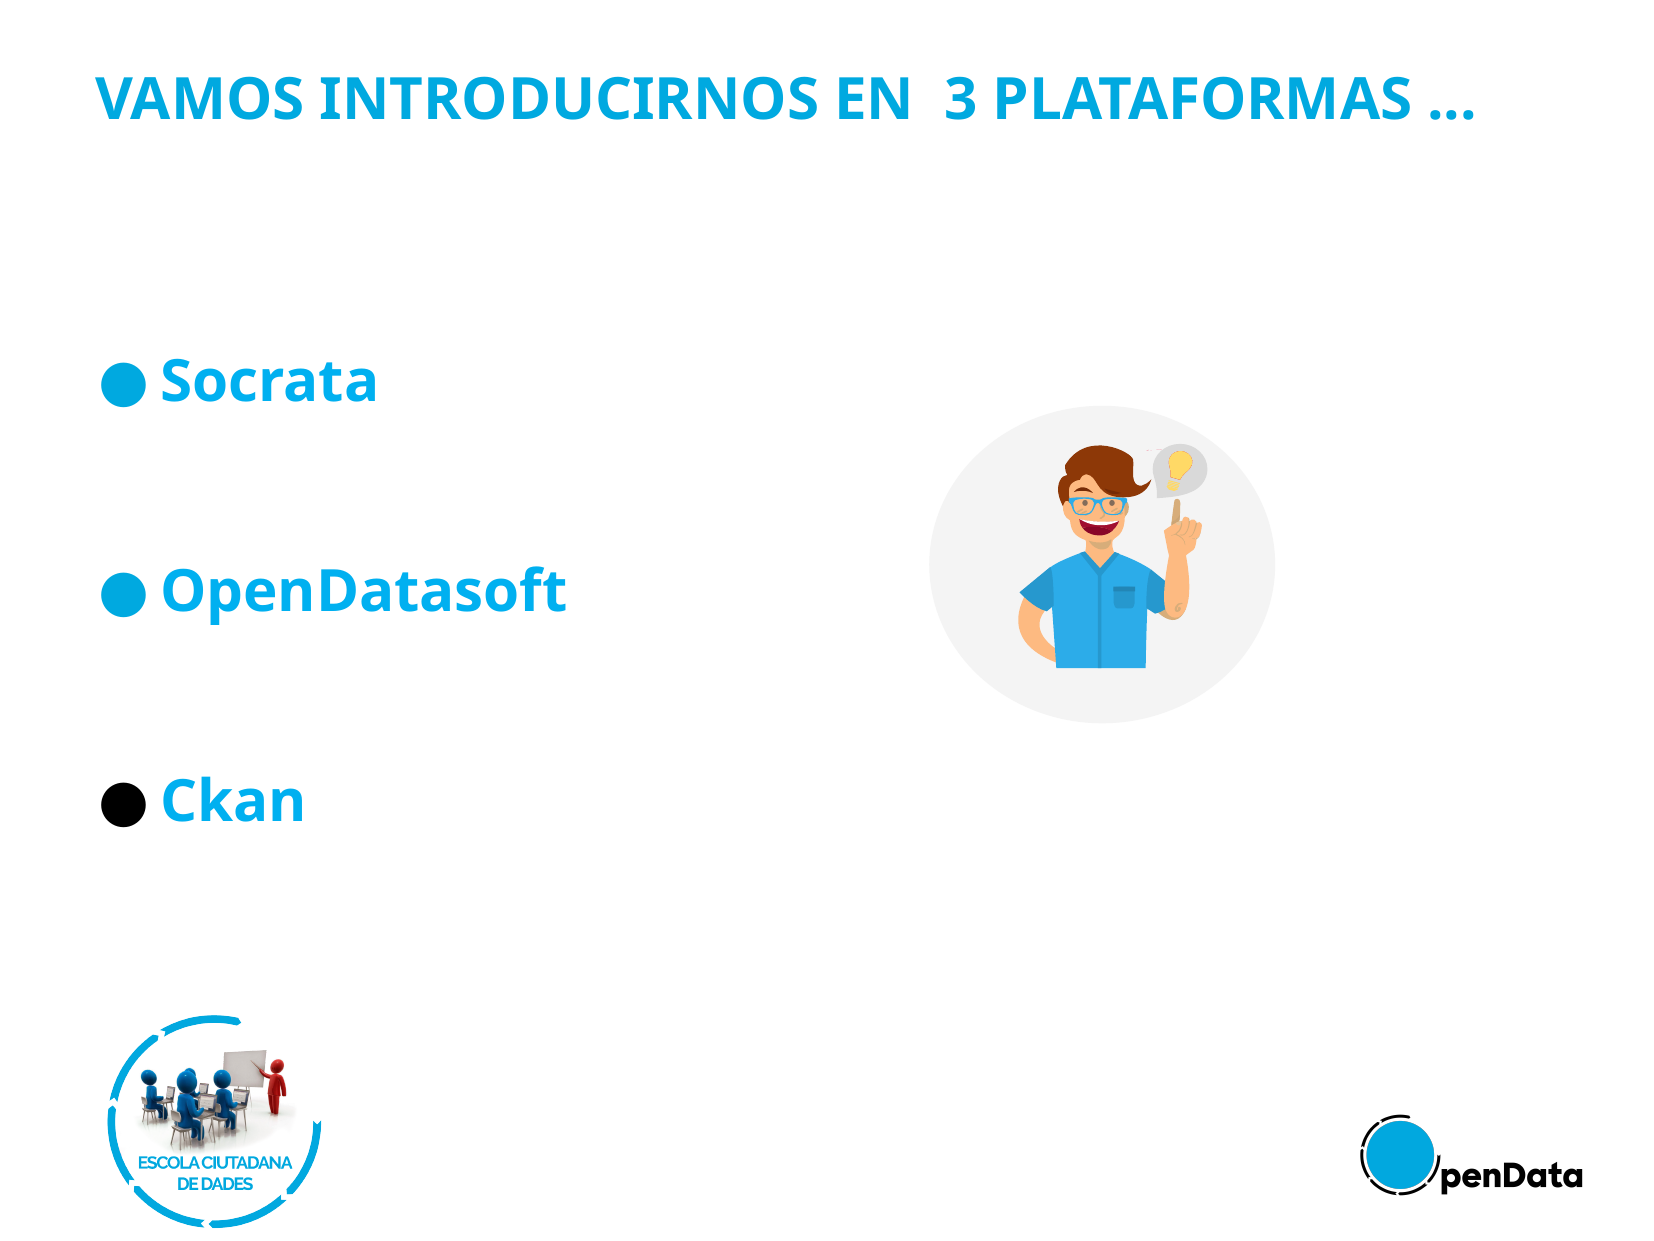

# VAMOS INTRODUCIRNOS EN 3 PLATAFORMAS ...
Socrata
OpenDatasoft
Ckan